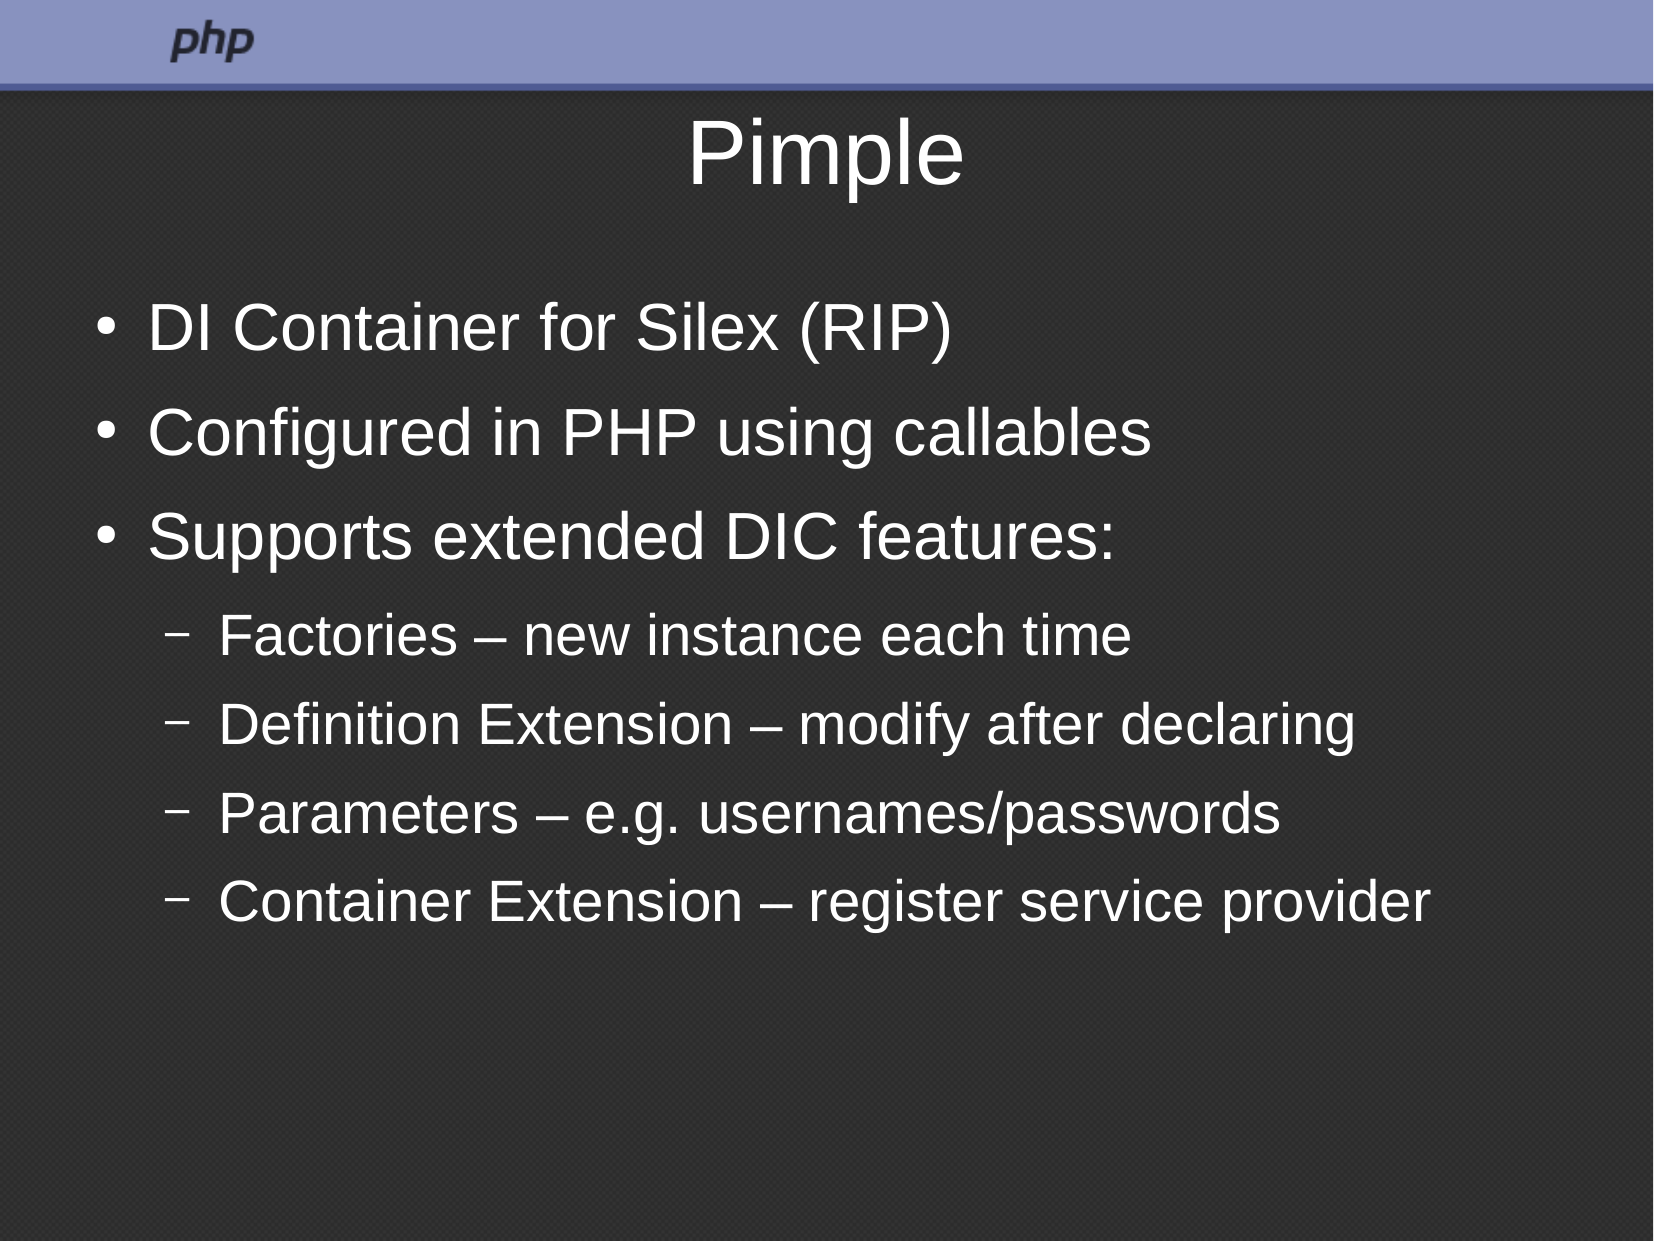

# Pimple
DI Container for Silex (RIP)
Configured in PHP using callables
Supports extended DIC features:
Factories – new instance each time
Definition Extension – modify after declaring
Parameters – e.g. usernames/passwords
Container Extension – register service provider